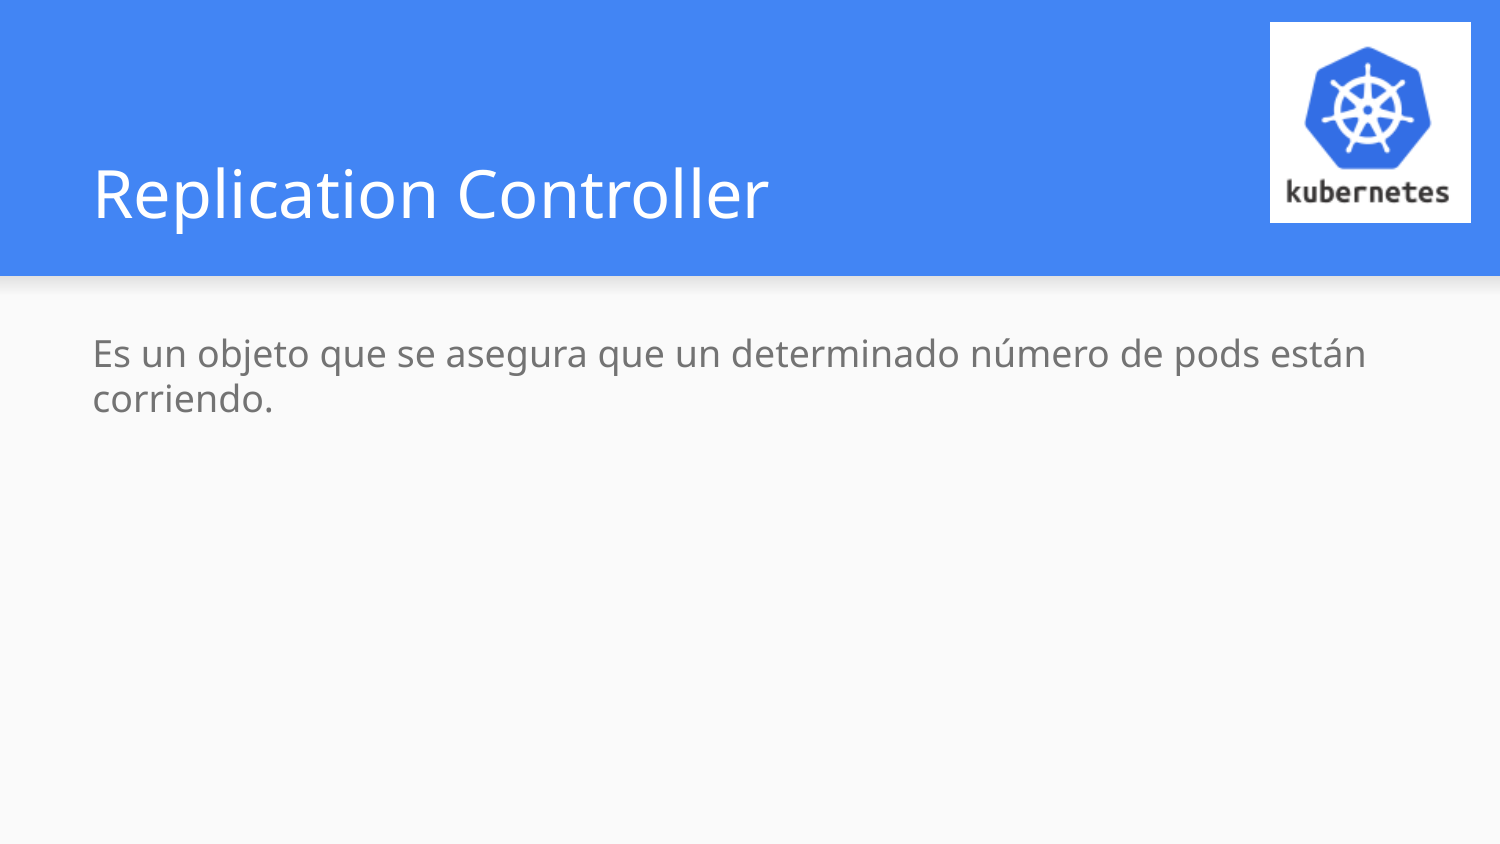

# Replication Controller
Es un objeto que se asegura que un determinado número de pods están corriendo.